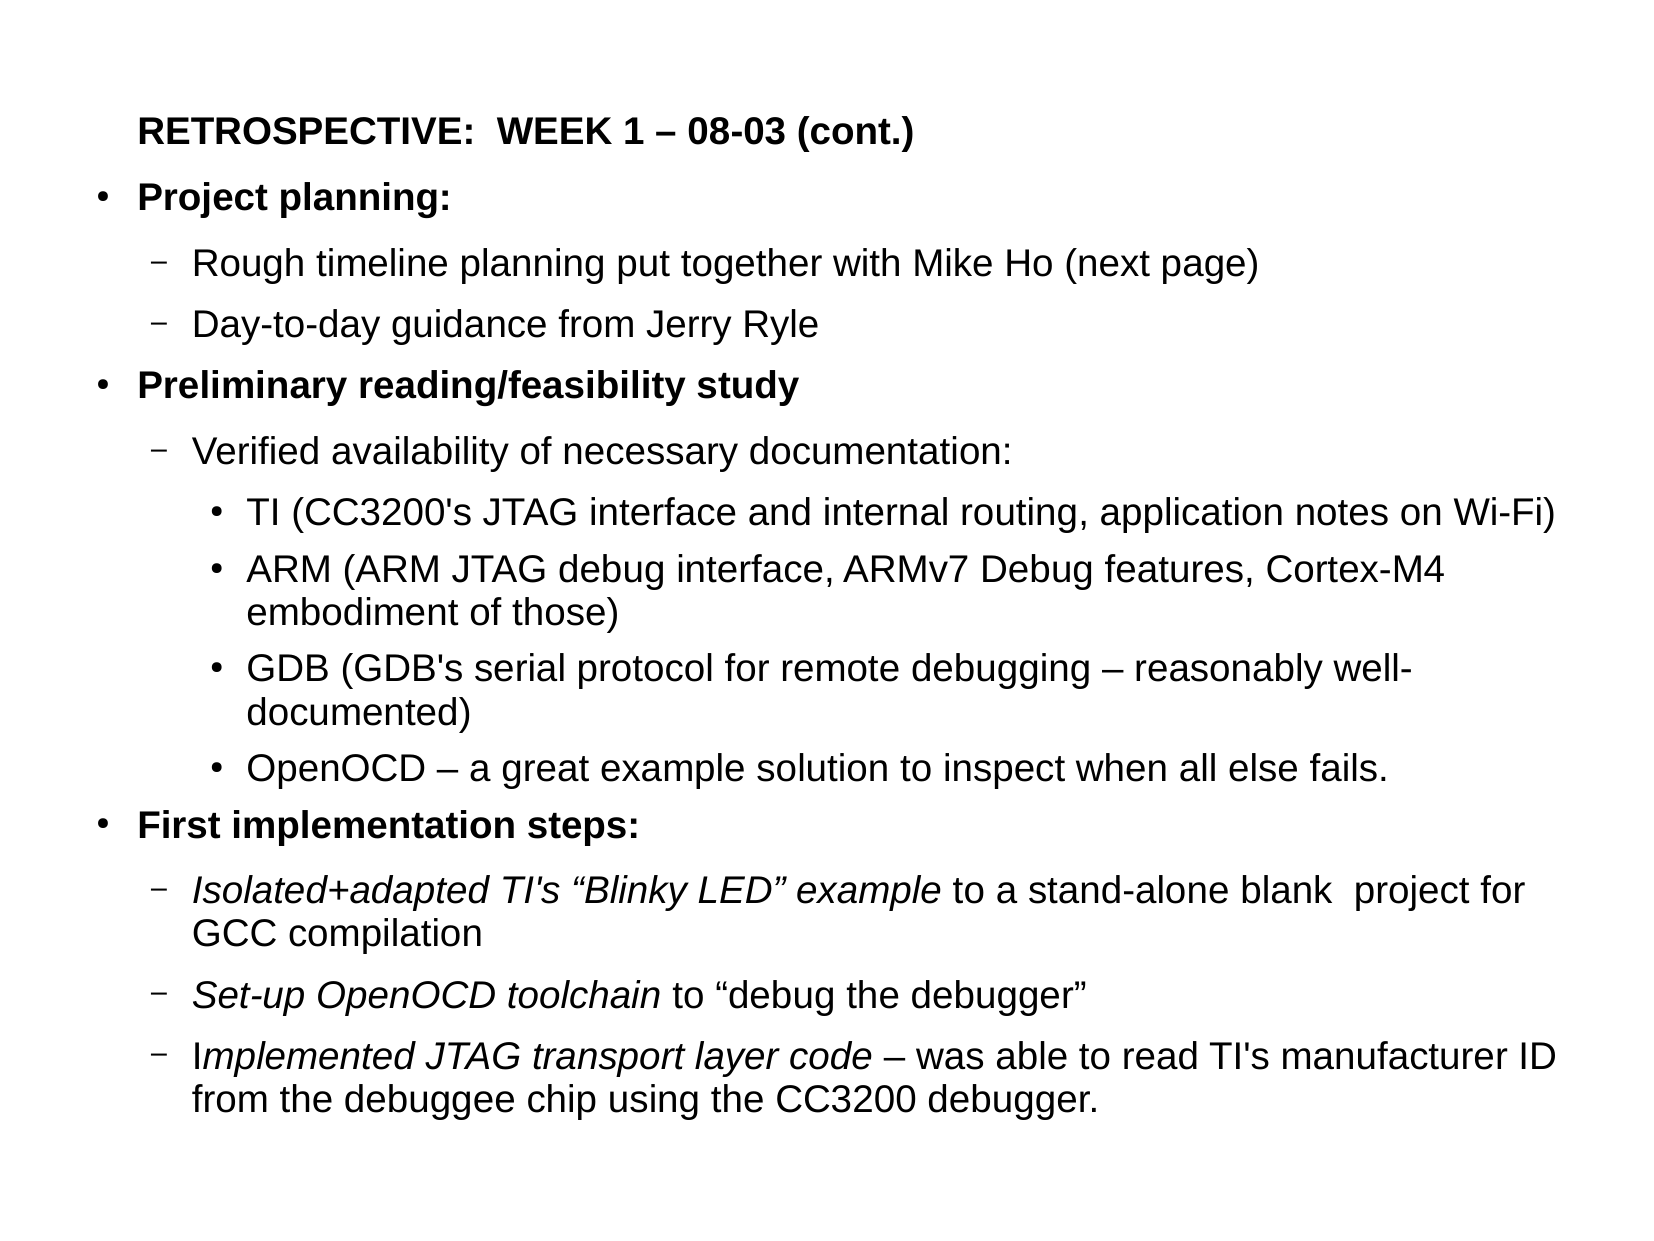

# RETROSPECTIVE: WEEK 1 – 08-03 (cont.)
Project planning:
Rough timeline planning put together with Mike Ho (next page)
Day-to-day guidance from Jerry Ryle
Preliminary reading/feasibility study
Verified availability of necessary documentation:
TI (CC3200's JTAG interface and internal routing, application notes on Wi-Fi)
ARM (ARM JTAG debug interface, ARMv7 Debug features, Cortex-M4 embodiment of those)
GDB (GDB's serial protocol for remote debugging – reasonably well-documented)
OpenOCD – a great example solution to inspect when all else fails.
First implementation steps:
Isolated+adapted TI's “Blinky LED” example to a stand-alone blank project for GCC compilation
Set-up OpenOCD toolchain to “debug the debugger”
Implemented JTAG transport layer code – was able to read TI's manufacturer ID from the debuggee chip using the CC3200 debugger.